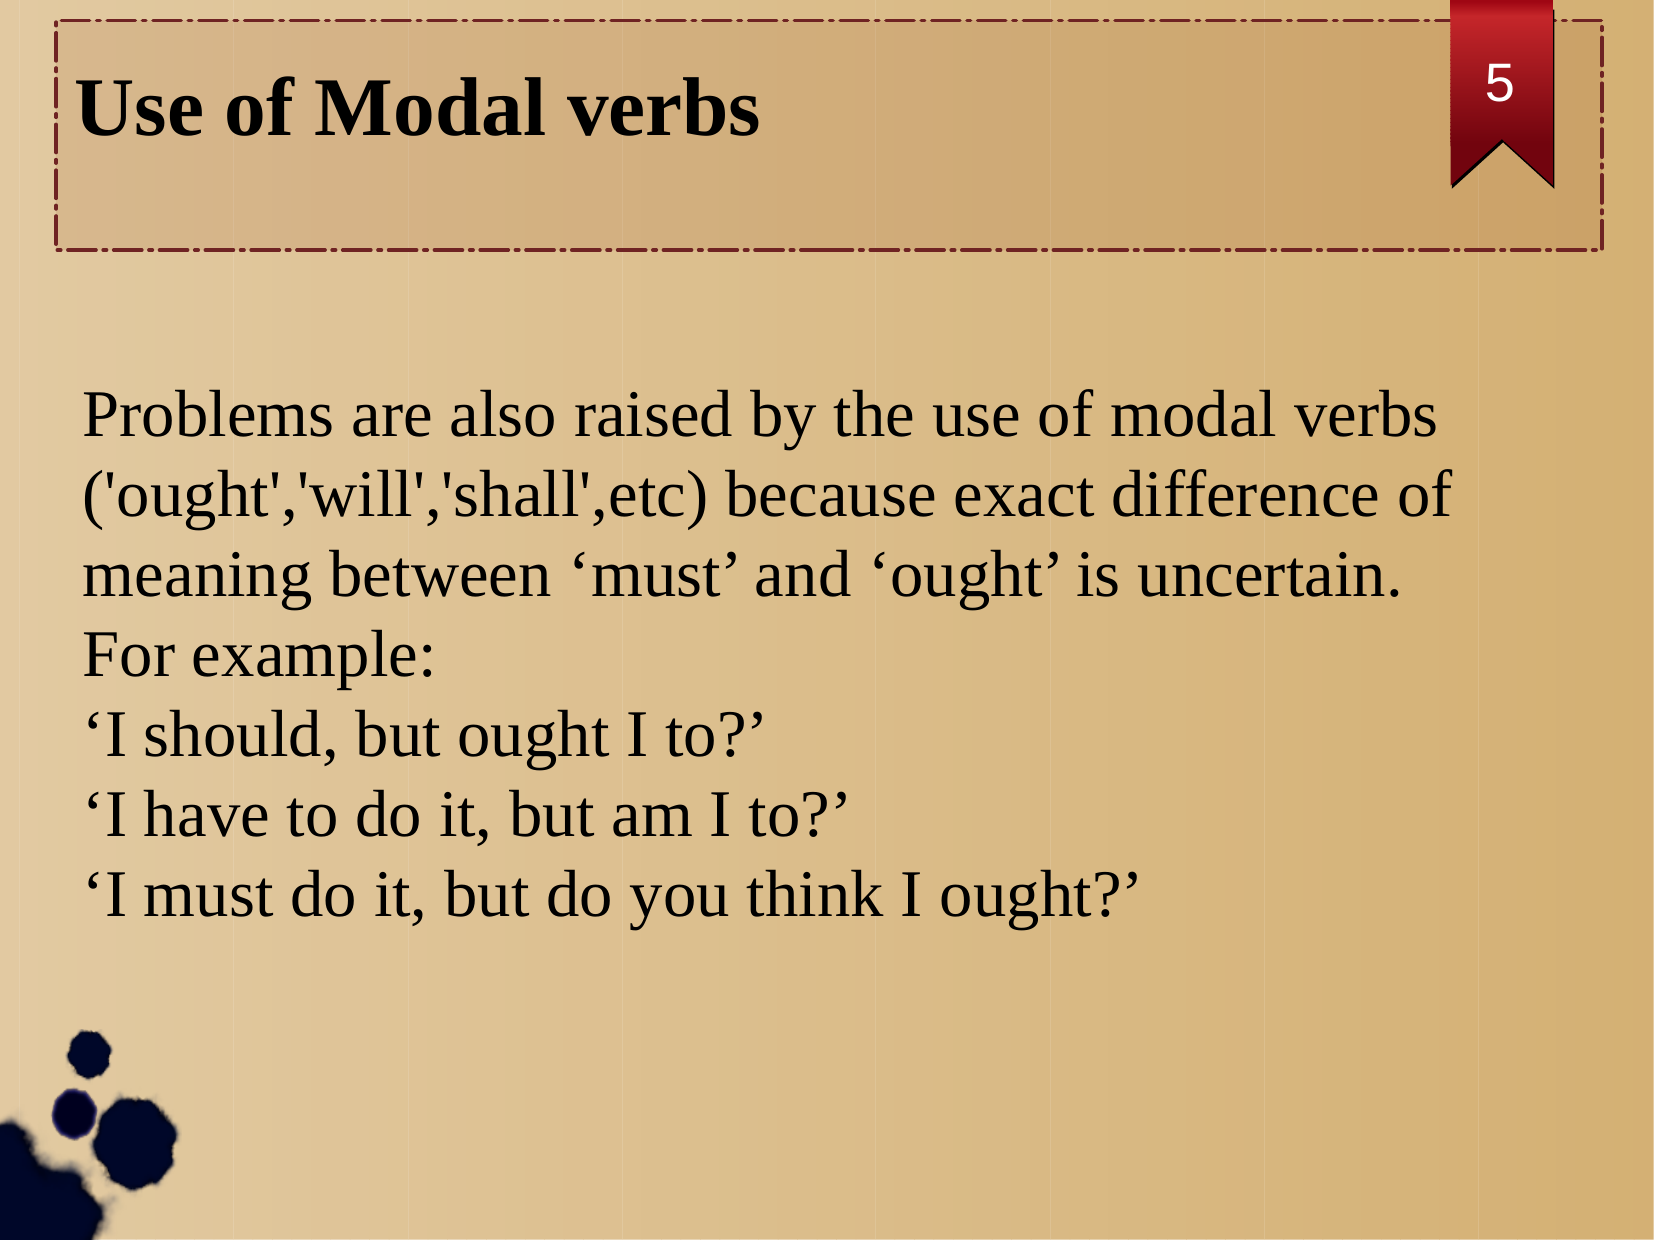

5
Use of Modal verbs
Problems are also raised by the use of modal verbs ('ought','will','shall',etc) because exact difference of meaning between ‘must’ and ‘ought’ is uncertain.
For example:
‘I should, but ought I to?’
‘I have to do it, but am I to?’
‘I must do it, but do you think I ought?’